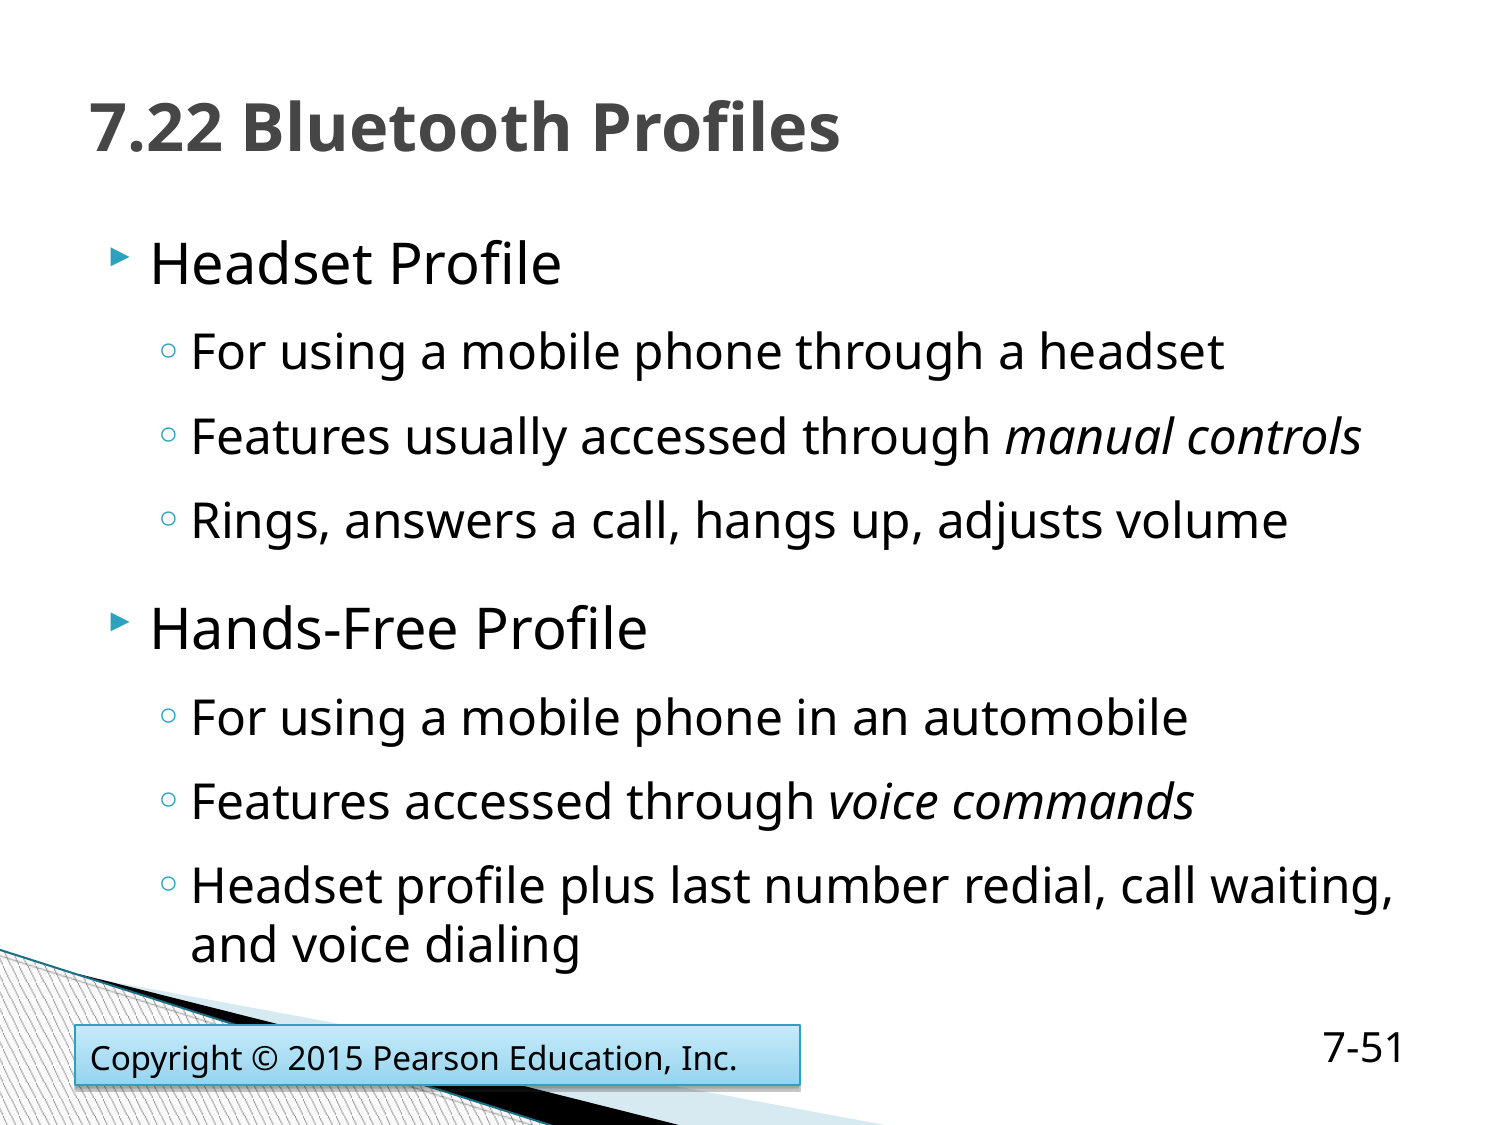

7.22 Bluetooth Profiles
# Headset Profile
For using a mobile phone through a headset
Features usually accessed through manual controls
Rings, answers a call, hangs up, adjusts volume
Hands-Free Profile
For using a mobile phone in an automobile
Features accessed through voice commands
Headset profile plus last number redial, call waiting, and voice dialing
Copyright © 2015 Pearson Education, Inc.